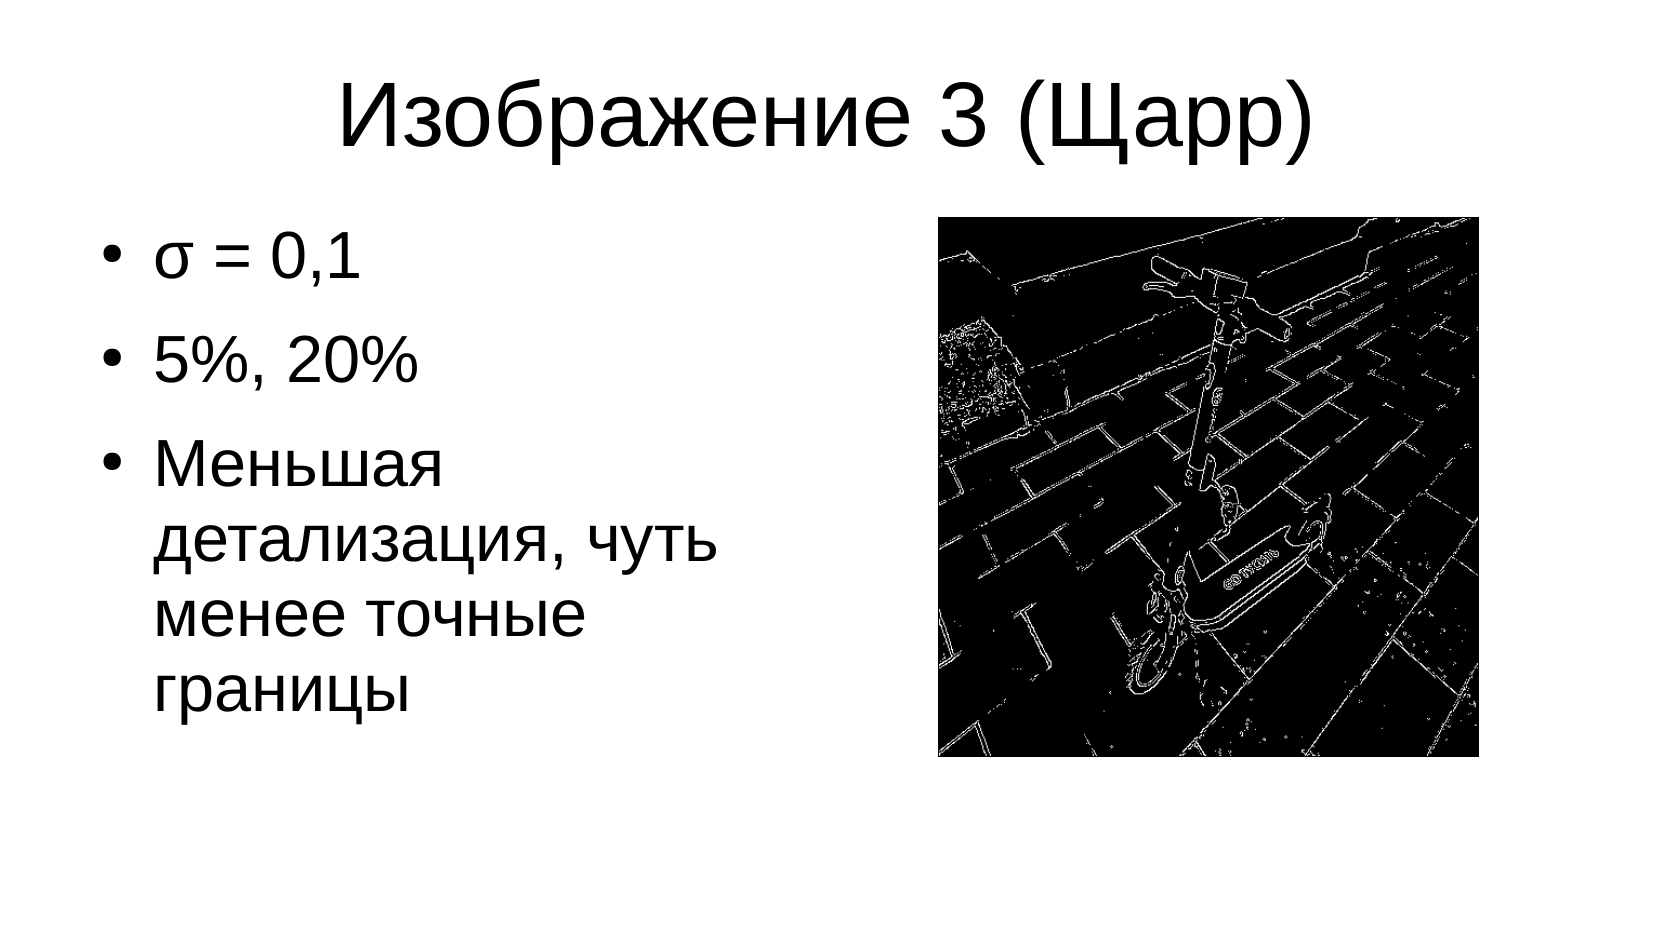

# Изображение 3 (Щарр)
σ = 0,1
5%, 20%
Меньшая детализация, чуть менее точные границы